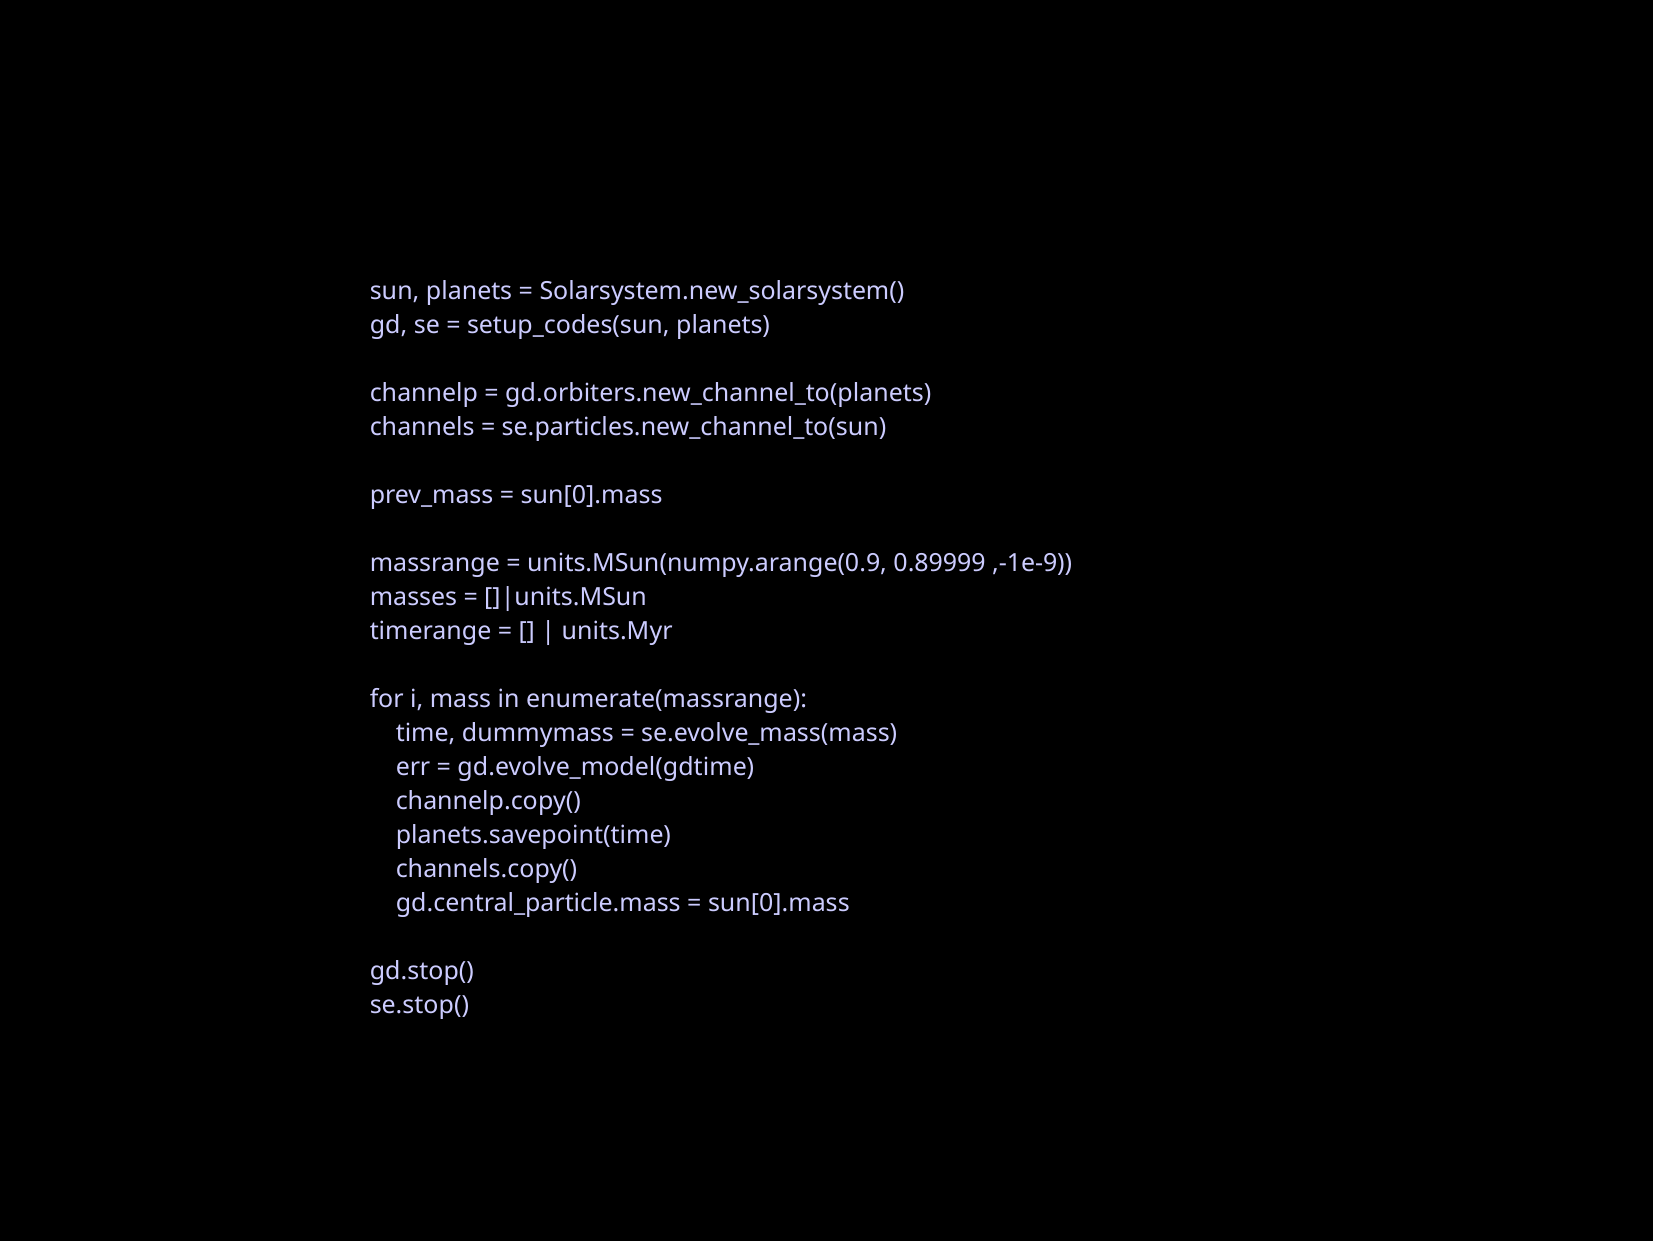

sun, planets = Solarsystem.new_solarsystem()
 gd, se = setup_codes(sun, planets)
 channelp = gd.orbiters.new_channel_to(planets)
 channels = se.particles.new_channel_to(sun)
 prev_mass = sun[0].mass
 massrange = units.MSun(numpy.arange(0.9, 0.89999 ,-1e-9))
 masses = []|units.MSun
 timerange = [] | units.Myr
 for i, mass in enumerate(massrange):
 time, dummymass = se.evolve_mass(mass)
 err = gd.evolve_model(gdtime)
 channelp.copy()
 planets.savepoint(time)
 channels.copy()
 gd.central_particle.mass = sun[0].mass
 gd.stop()
 se.stop()